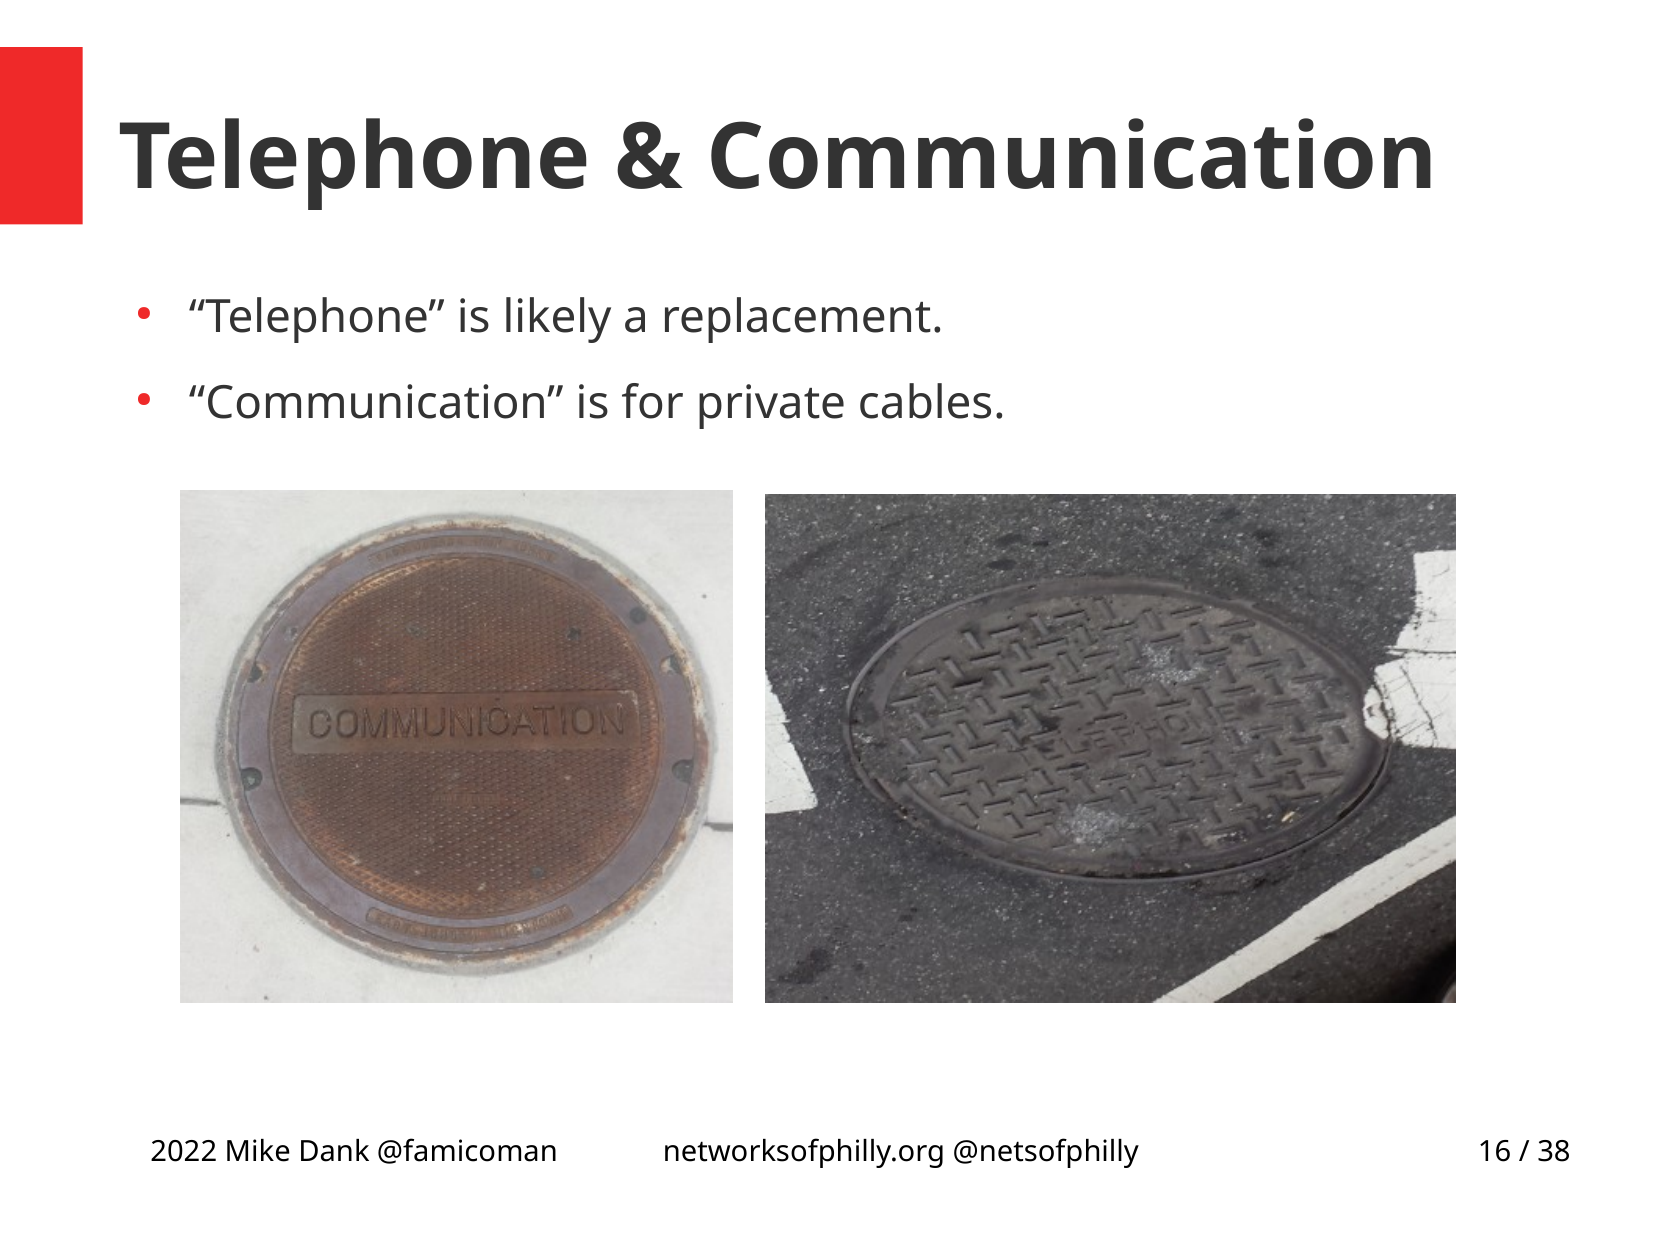

# Telephone & Communication
“Telephone” is likely a replacement.
“Communication” is for private cables.
2022 Mike Dank @famicoman networksofphilly.org @netsofphilly
16